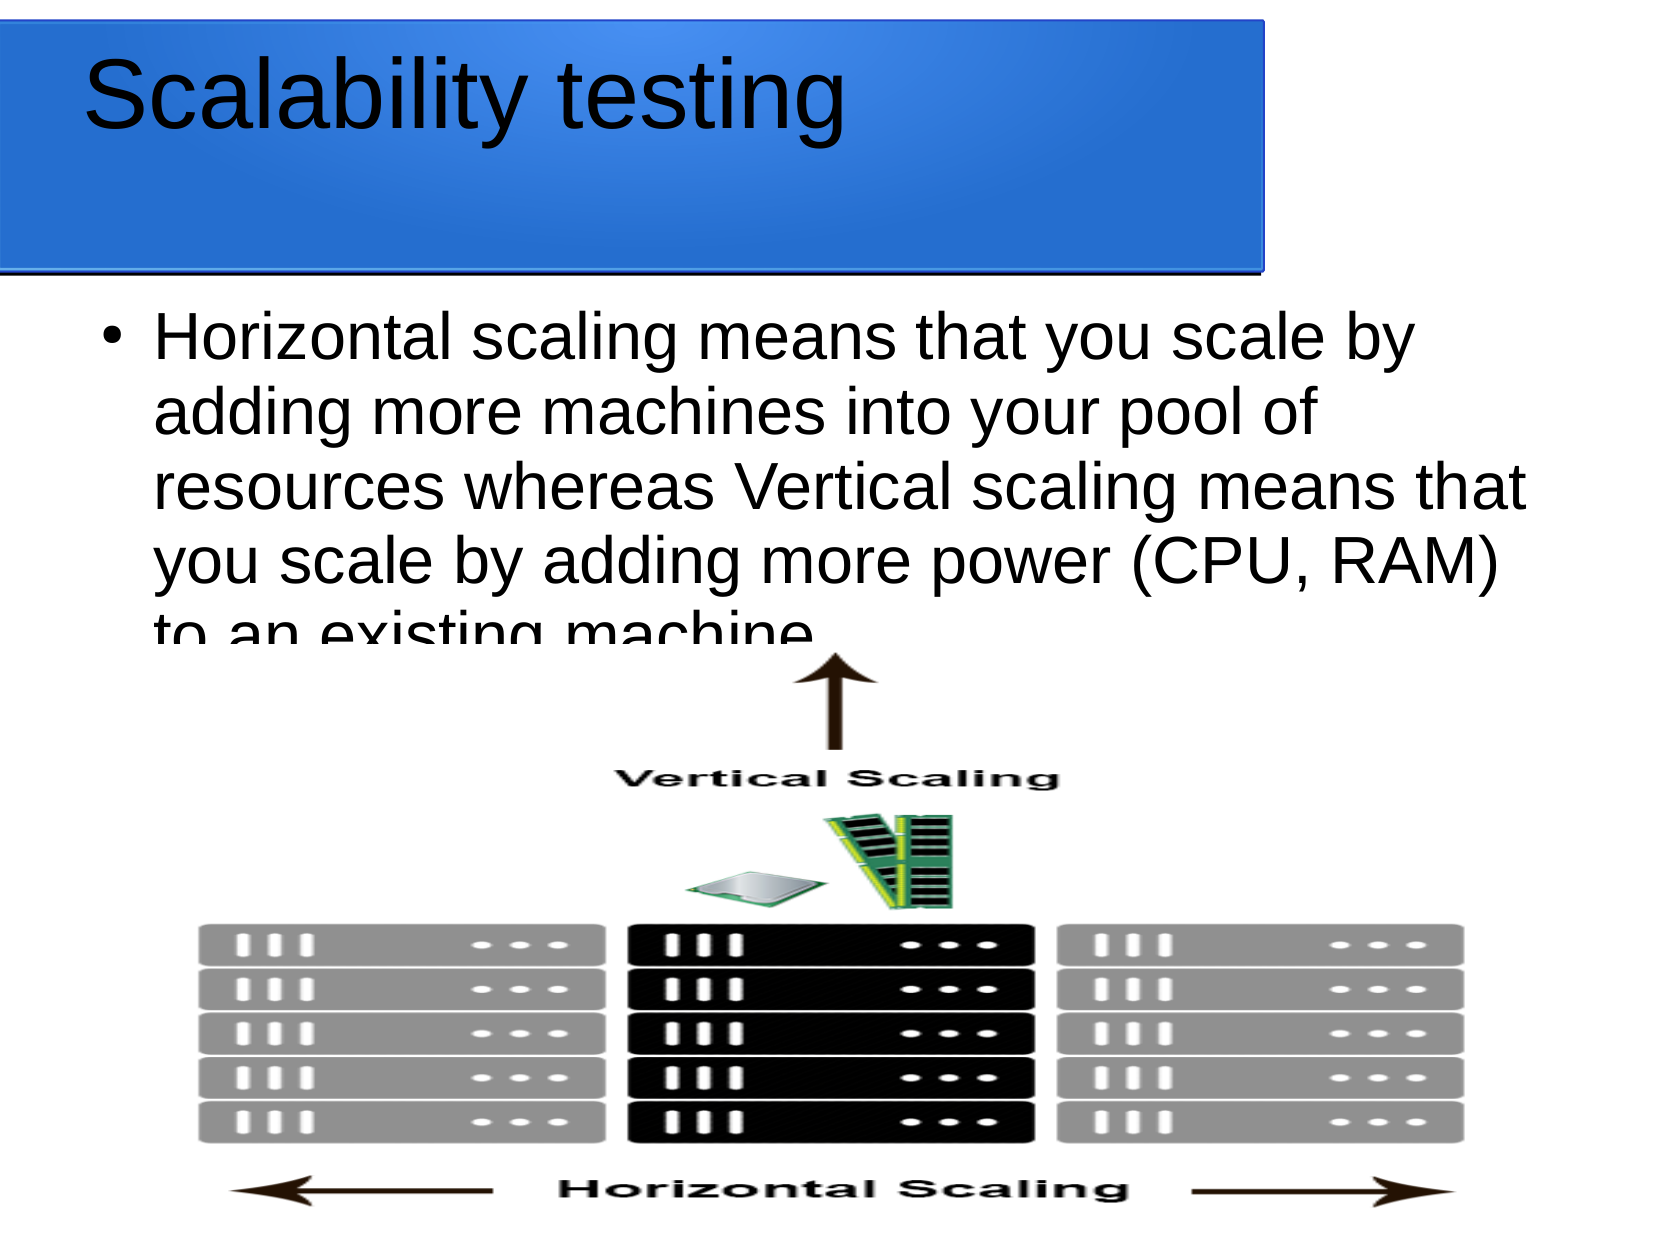

# Scalability testing
Horizontal scaling means that you scale by adding more machines into your pool of resources whereas Vertical scaling means that you scale by adding more power (CPU, RAM) to an existing machine.